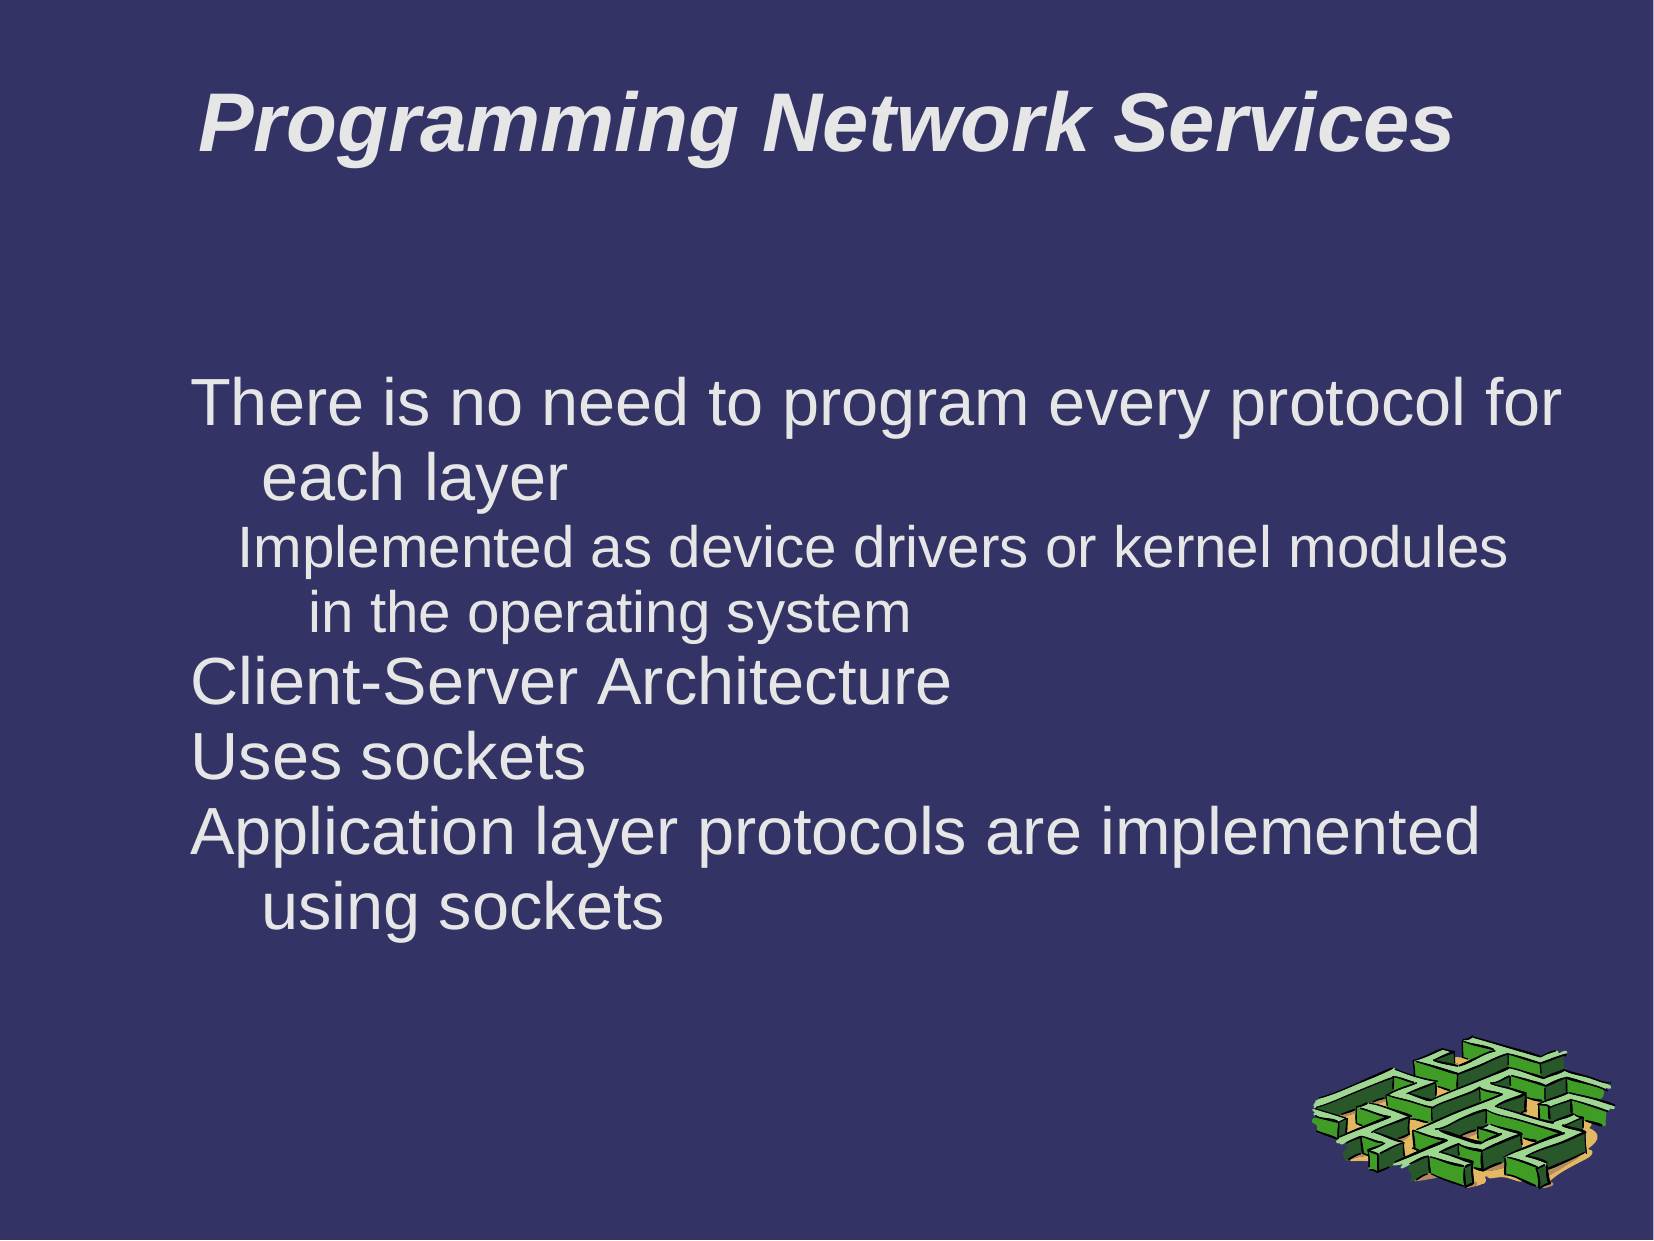

# Programming Network Services
There is no need to program every protocol for each layer
Implemented as device drivers or kernel modules in the operating system
Client-Server Architecture
Uses sockets
Application layer protocols are implemented using sockets